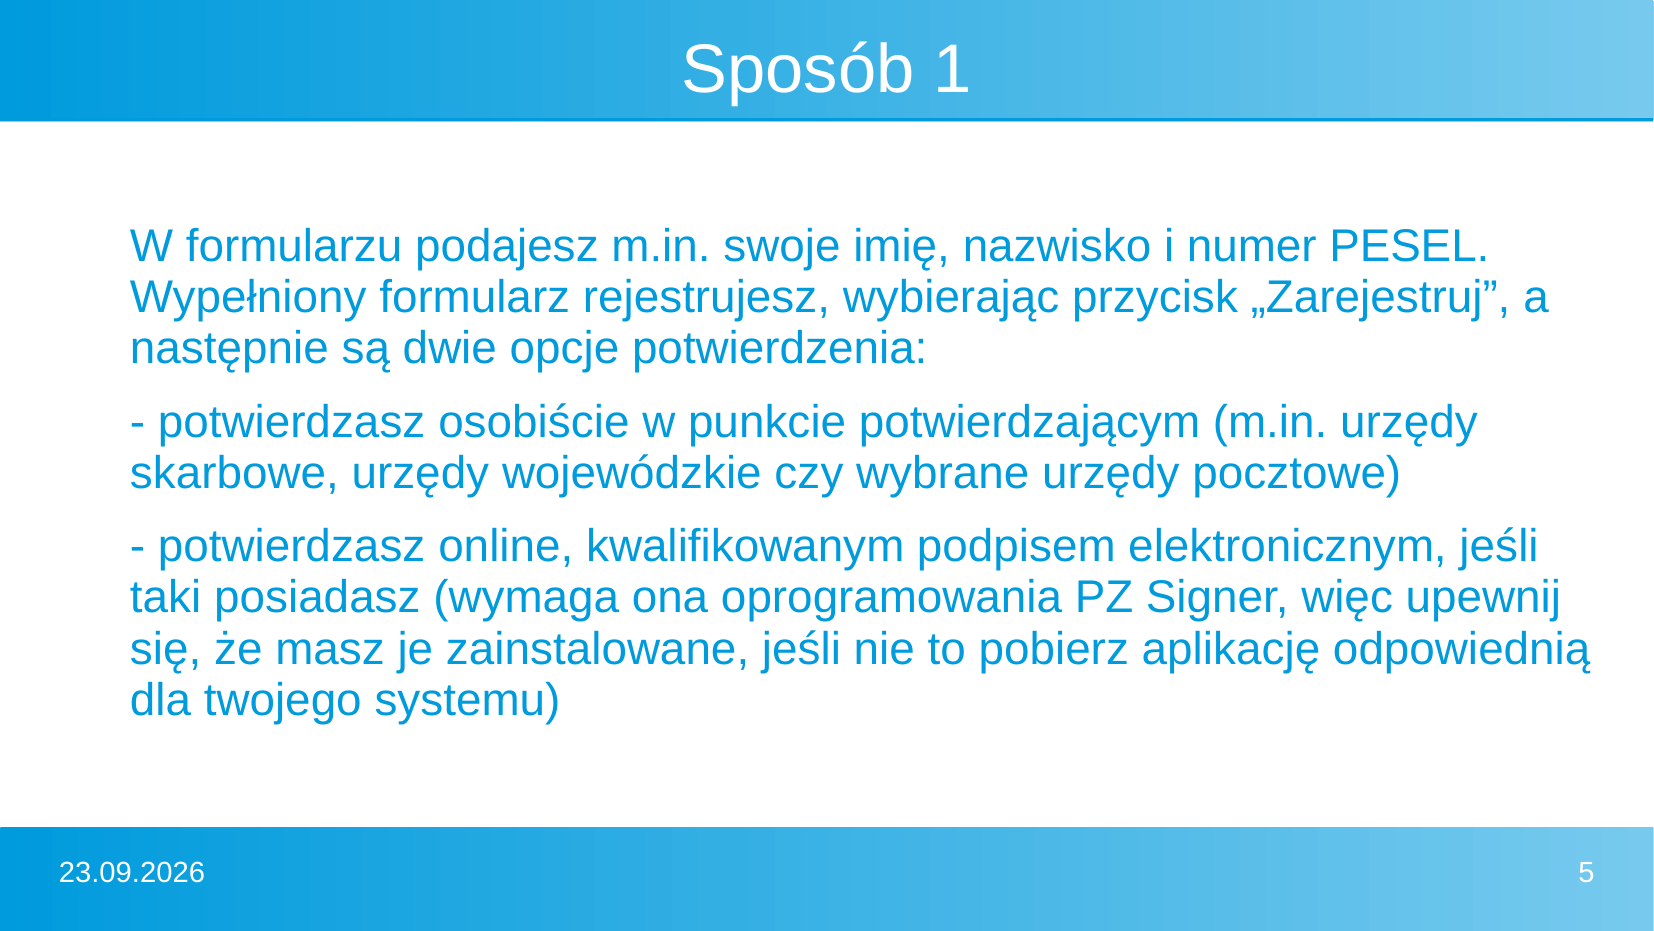

# Sposób 1
W formularzu podajesz m.in. swoje imię, nazwisko i numer PESEL. Wypełniony formularz rejestrujesz, wybierając przycisk „Zarejestruj”, a następnie są dwie opcje potwierdzenia:
- potwierdzasz osobiście w punkcie potwierdzającym (m.in. urzędy skarbowe, urzędy wojewódzkie czy wybrane urzędy pocztowe)
- potwierdzasz online, kwalifikowanym podpisem elektronicznym, jeśli taki posiadasz (wymaga ona oprogramowania PZ Signer, więc upewnij się, że masz je zainstalowane, jeśli nie to pobierz aplikację odpowiednią dla twojego systemu)
5